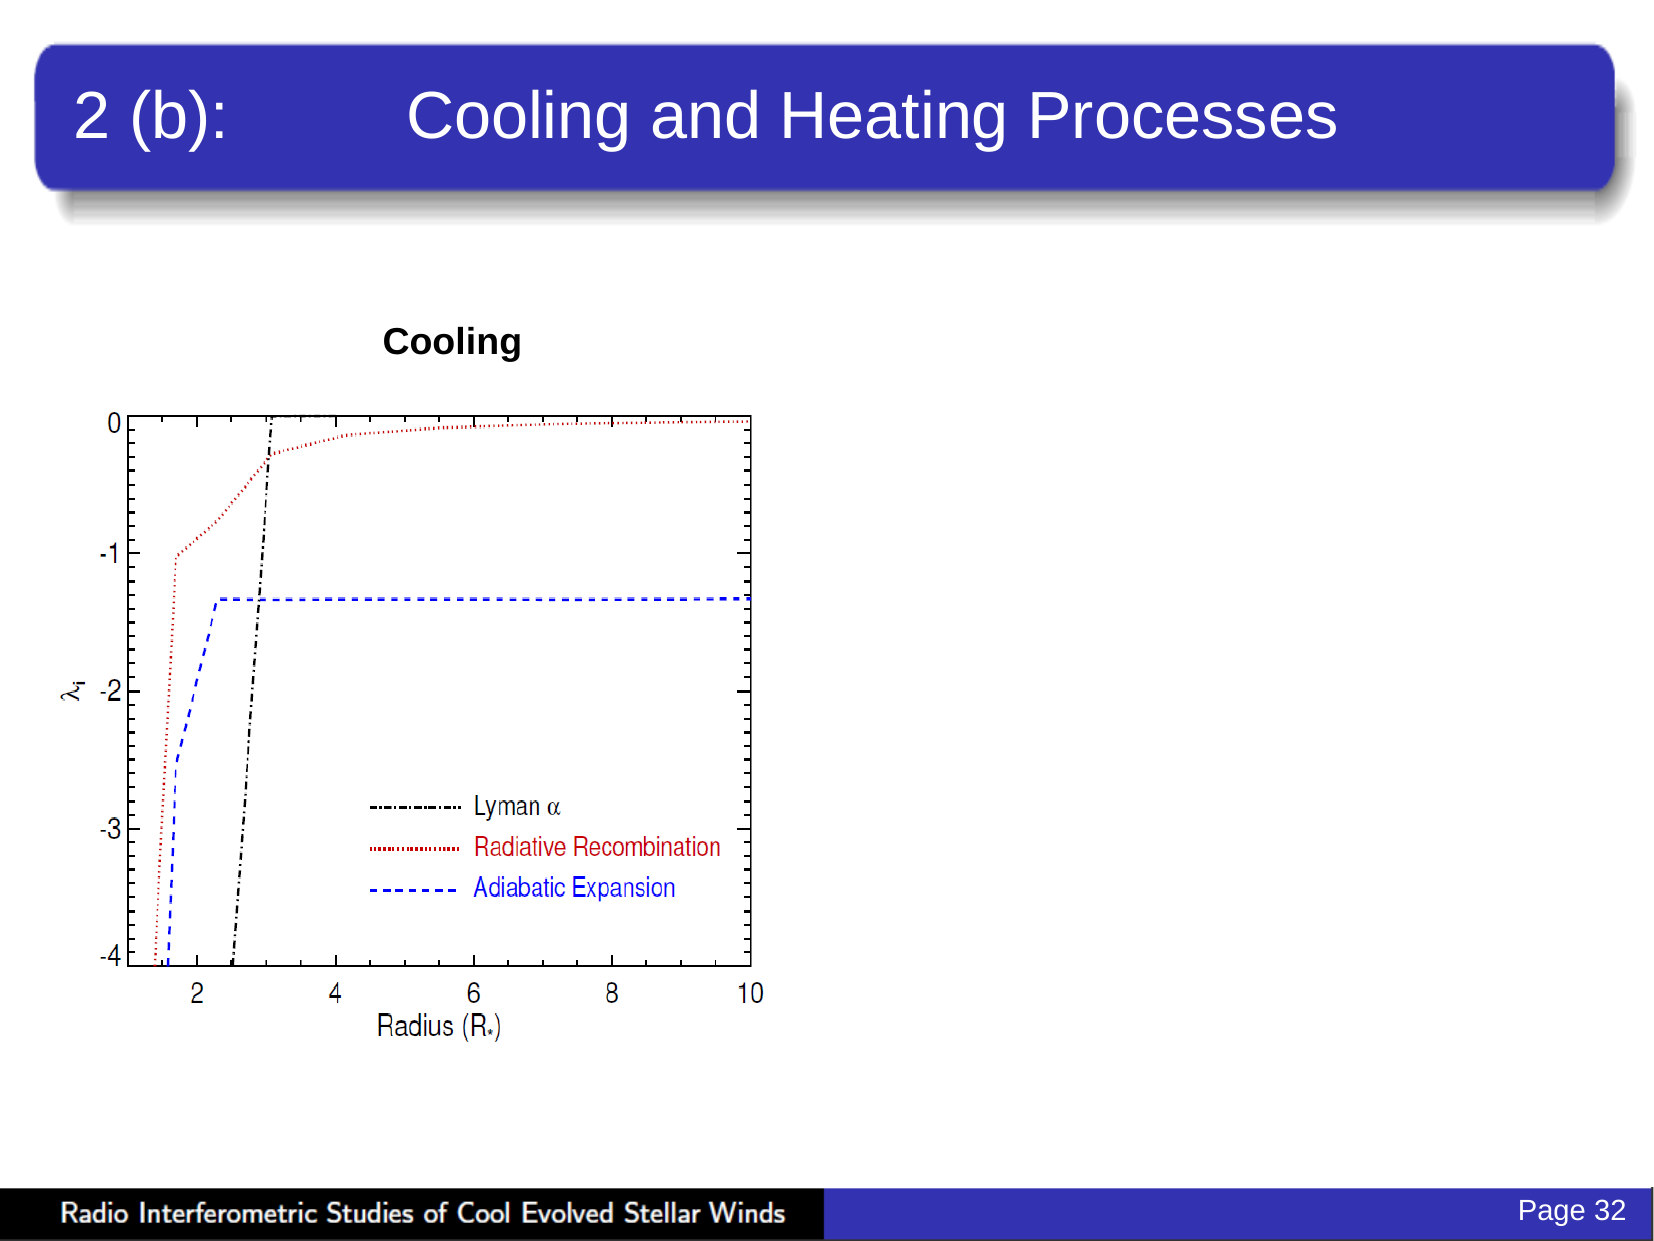

2 (b): 		 Cooling and Heating Processes
Cooling
Page 32